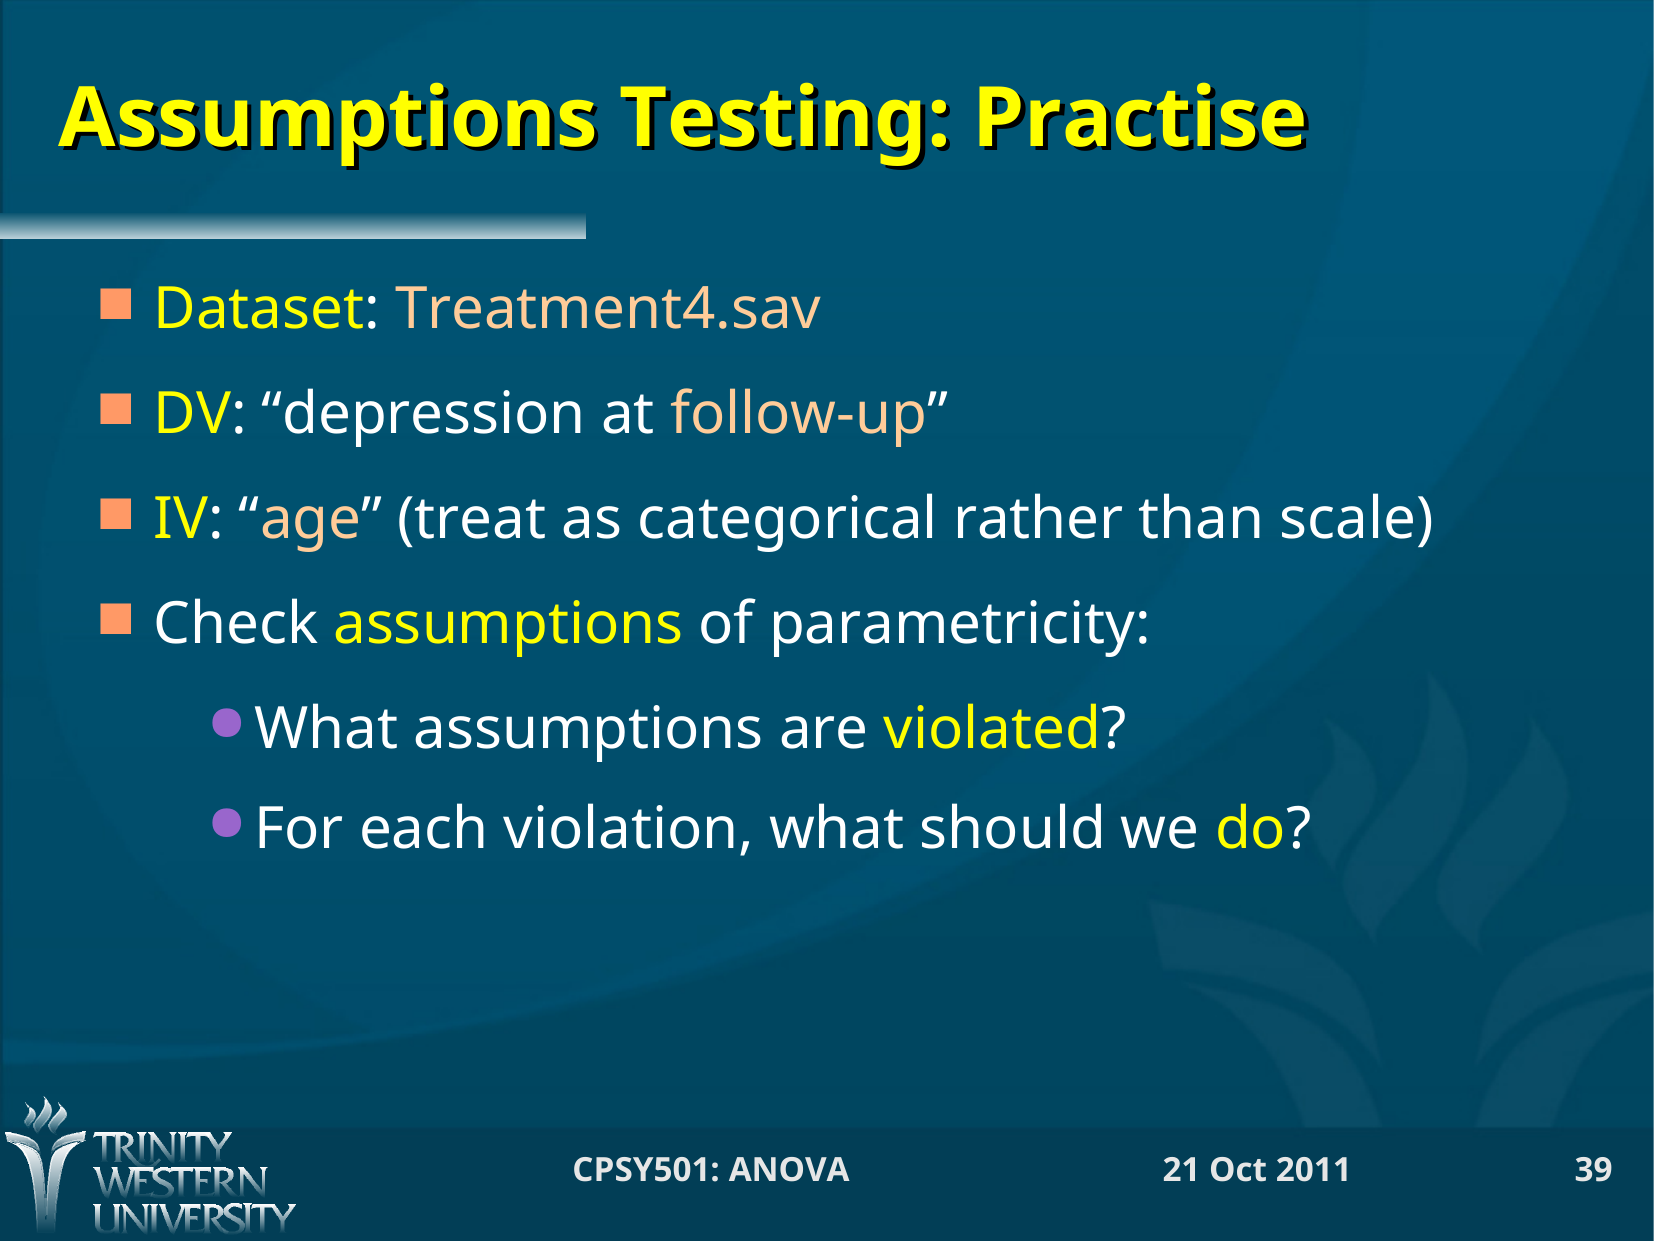

# Assumptions Testing: Practise
Dataset: Treatment4.sav
DV: “depression at follow-up”
IV: “age” (treat as categorical rather than scale)
Check assumptions of parametricity:
What assumptions are violated?
For each violation, what should we do?
CPSY501: ANOVA
21 Oct 2011
39